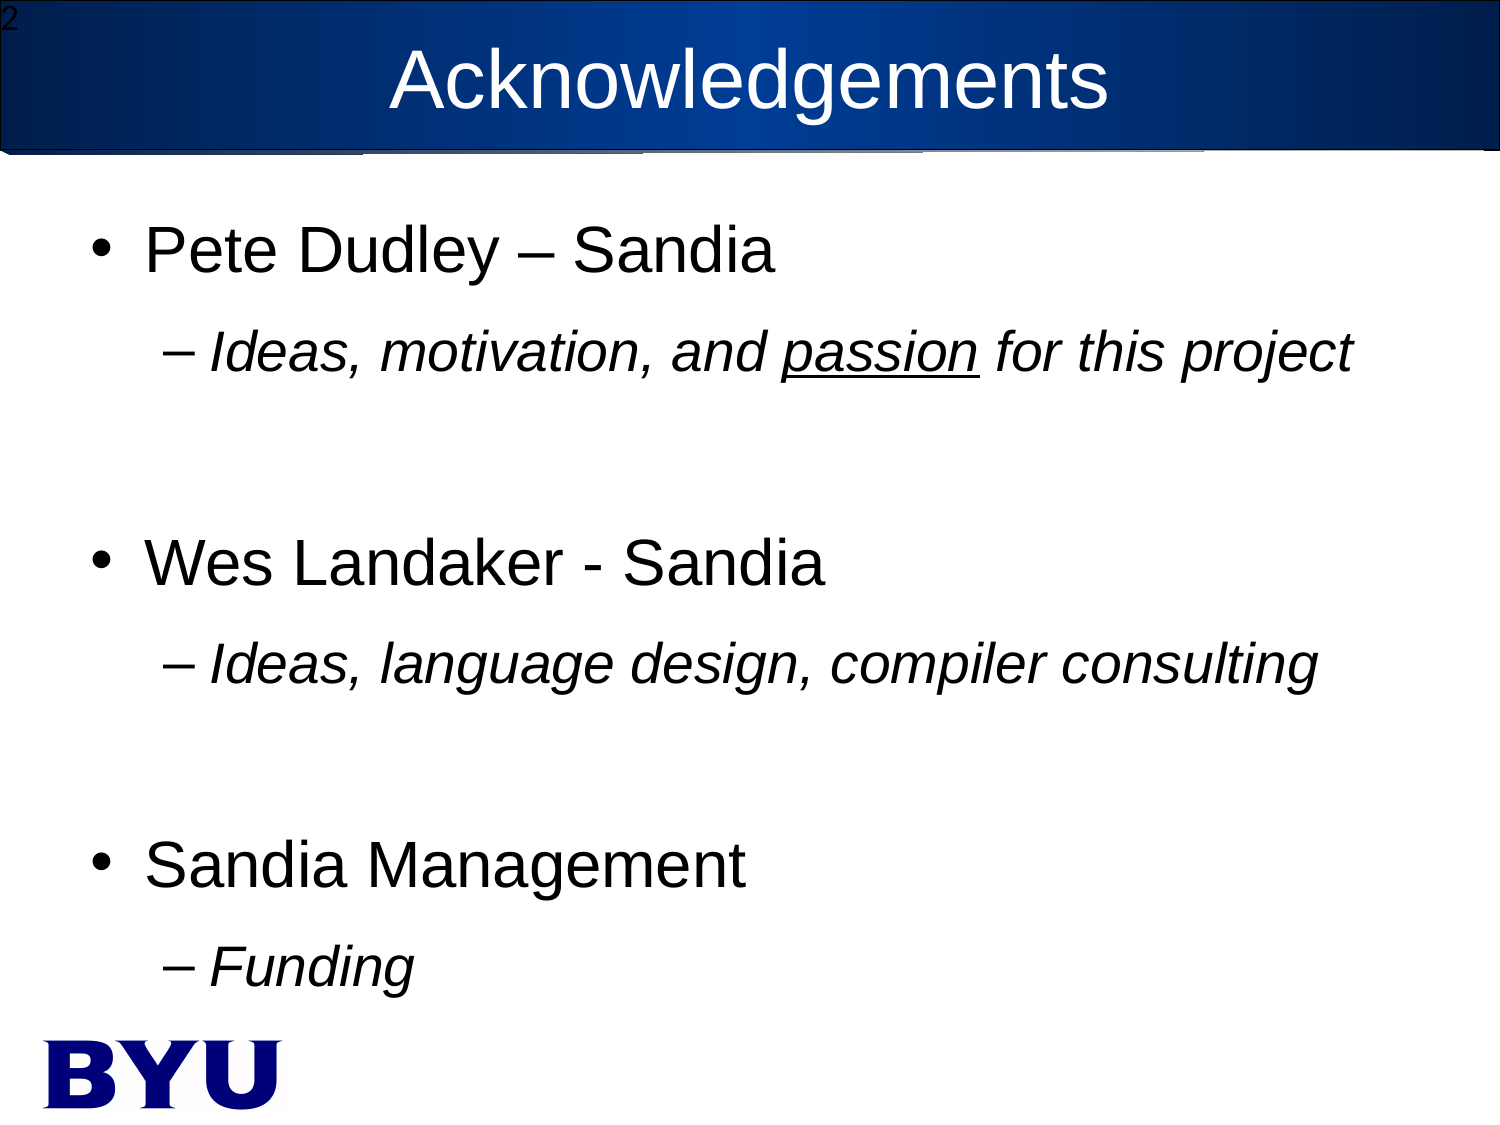

# Acknowledgements
Pete Dudley – Sandia
Ideas, motivation, and passion for this project
Wes Landaker - Sandia
Ideas, language design, compiler consulting
Sandia Management
Funding